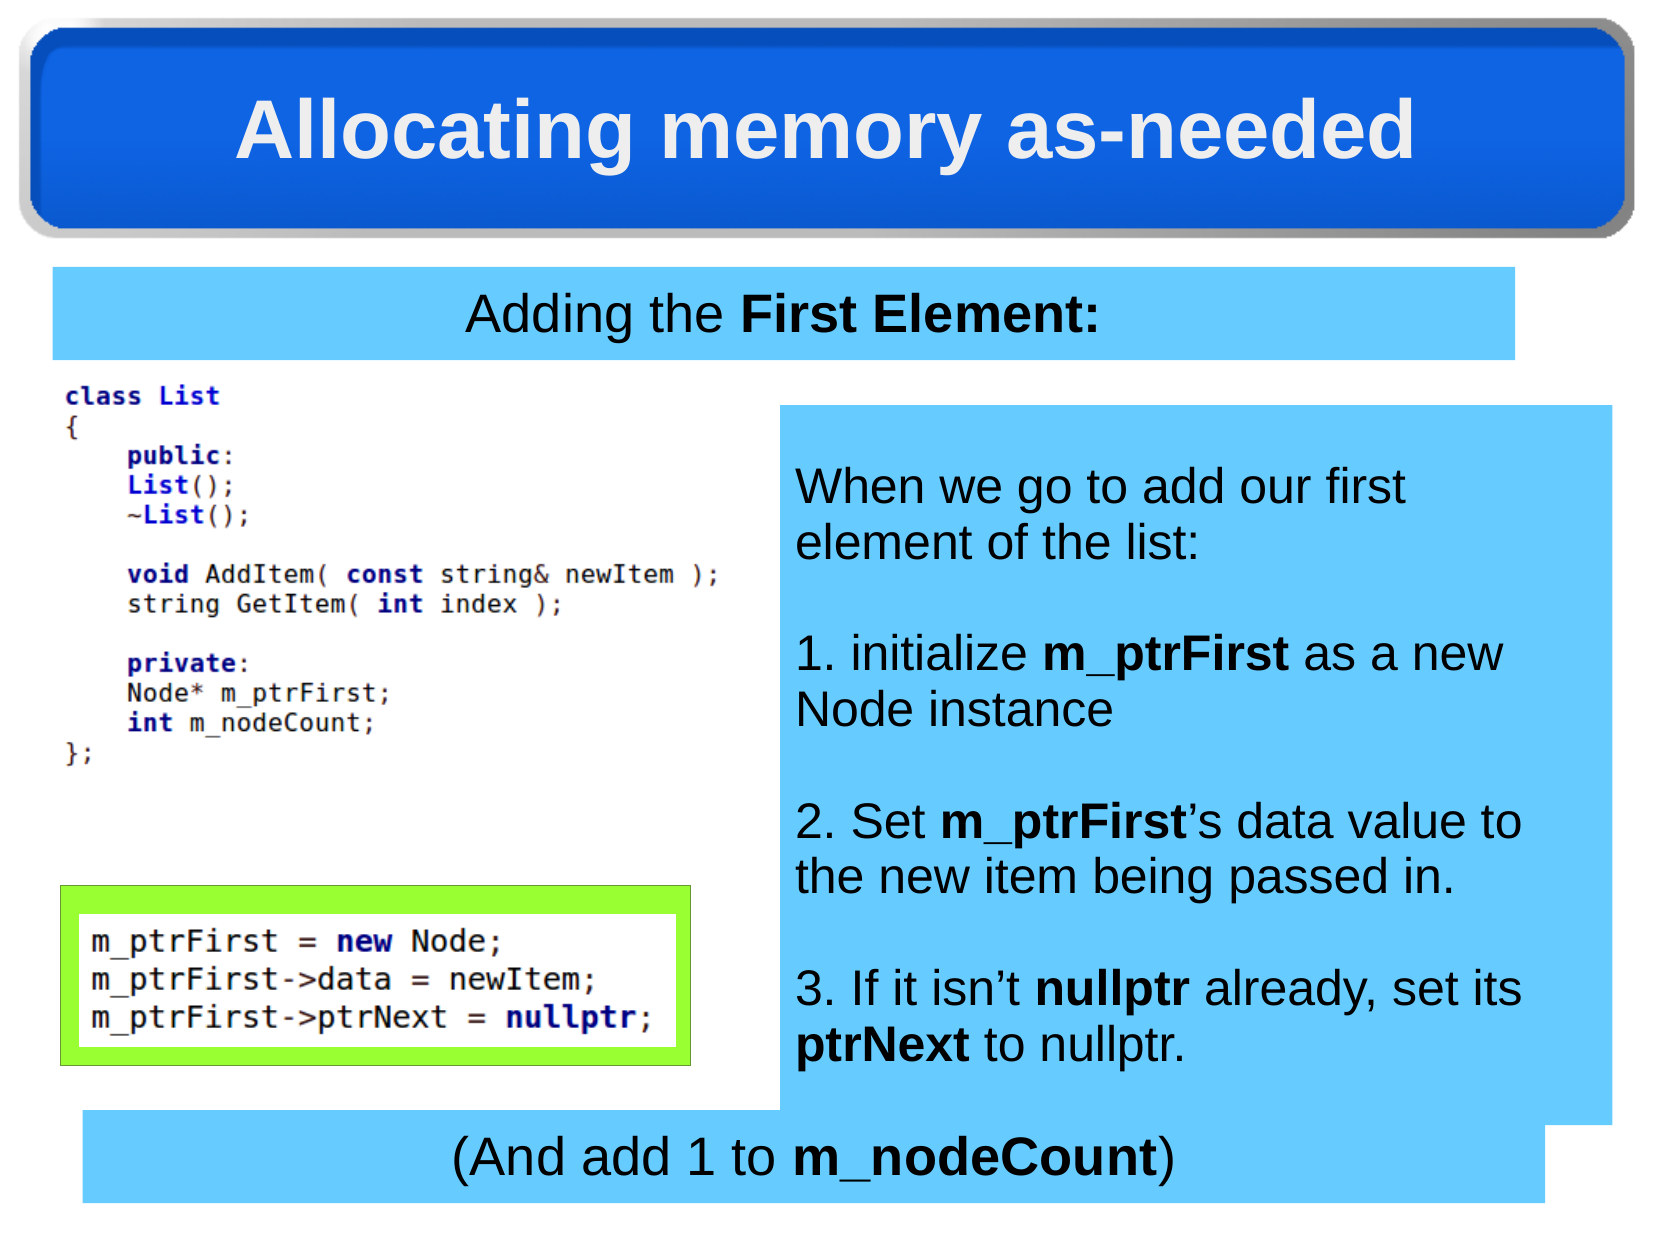

# Allocating memory as-needed
Adding the First Element:
When we go to add our first element of the list:
1. initialize m_ptrFirst as a new Node instance
2. Set m_ptrFirst’s data value to the new item being passed in.
3. If it isn’t nullptr already, set its ptrNext to nullptr.
(And add 1 to m_nodeCount)